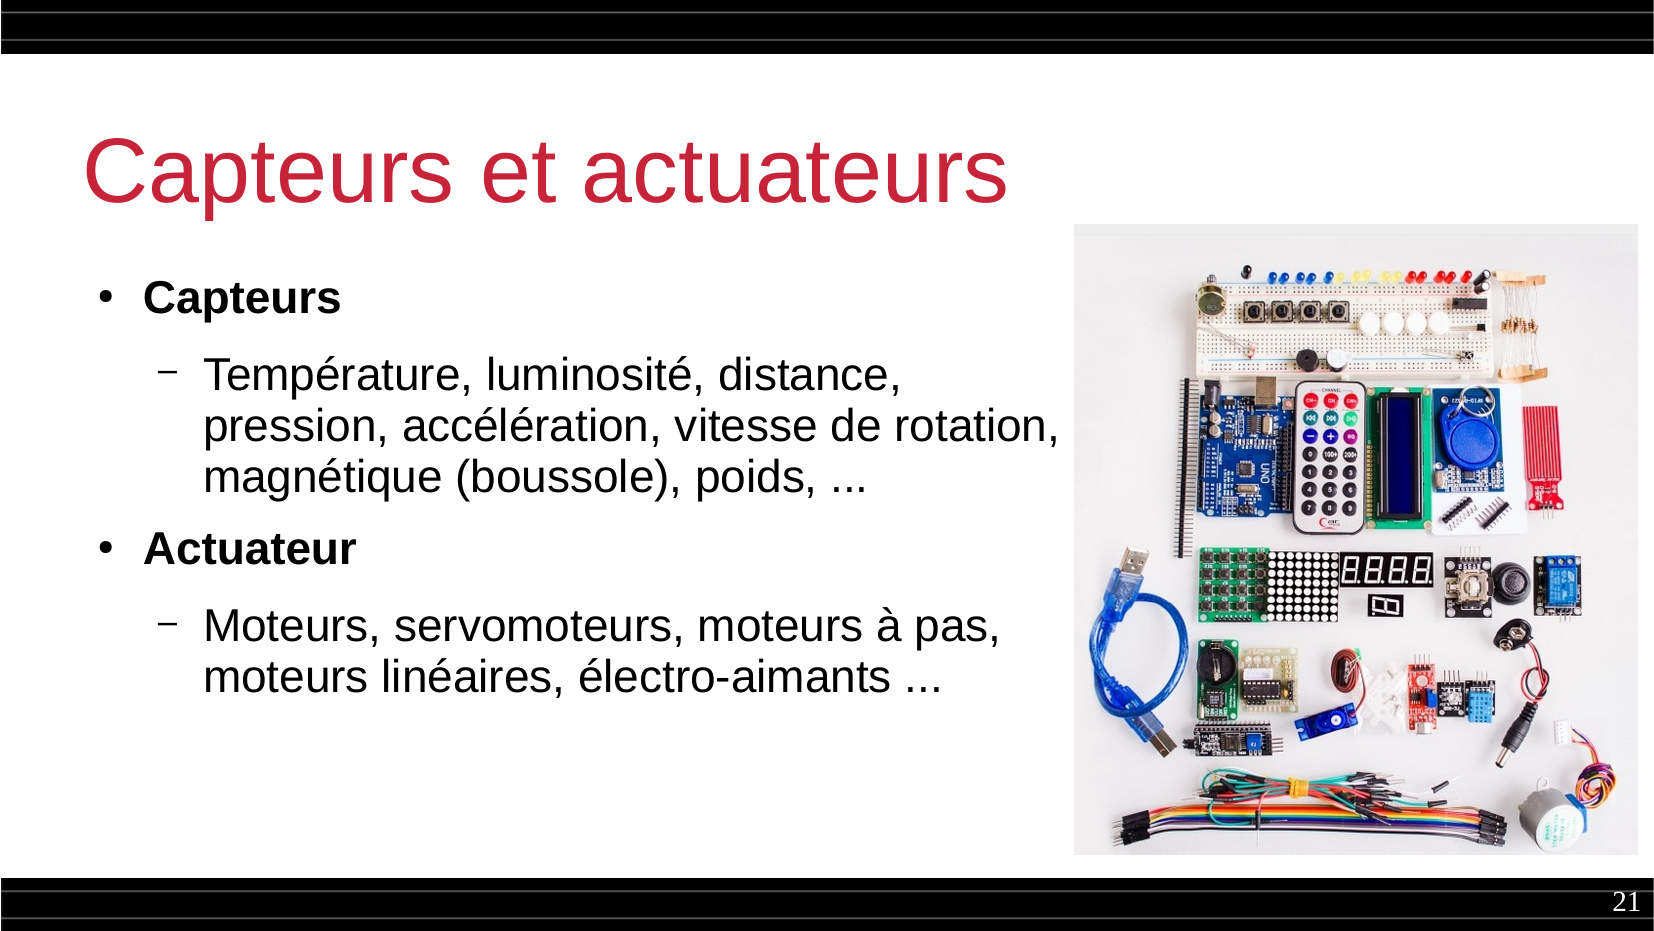

# Capteurs et actuateurs
Capteurs
Température, luminosité, distance, pression, accélération, vitesse de rotation, magnétique (boussole), poids, ...
Actuateur
Moteurs, servomoteurs, moteurs à pas, moteurs linéaires, électro-aimants ...